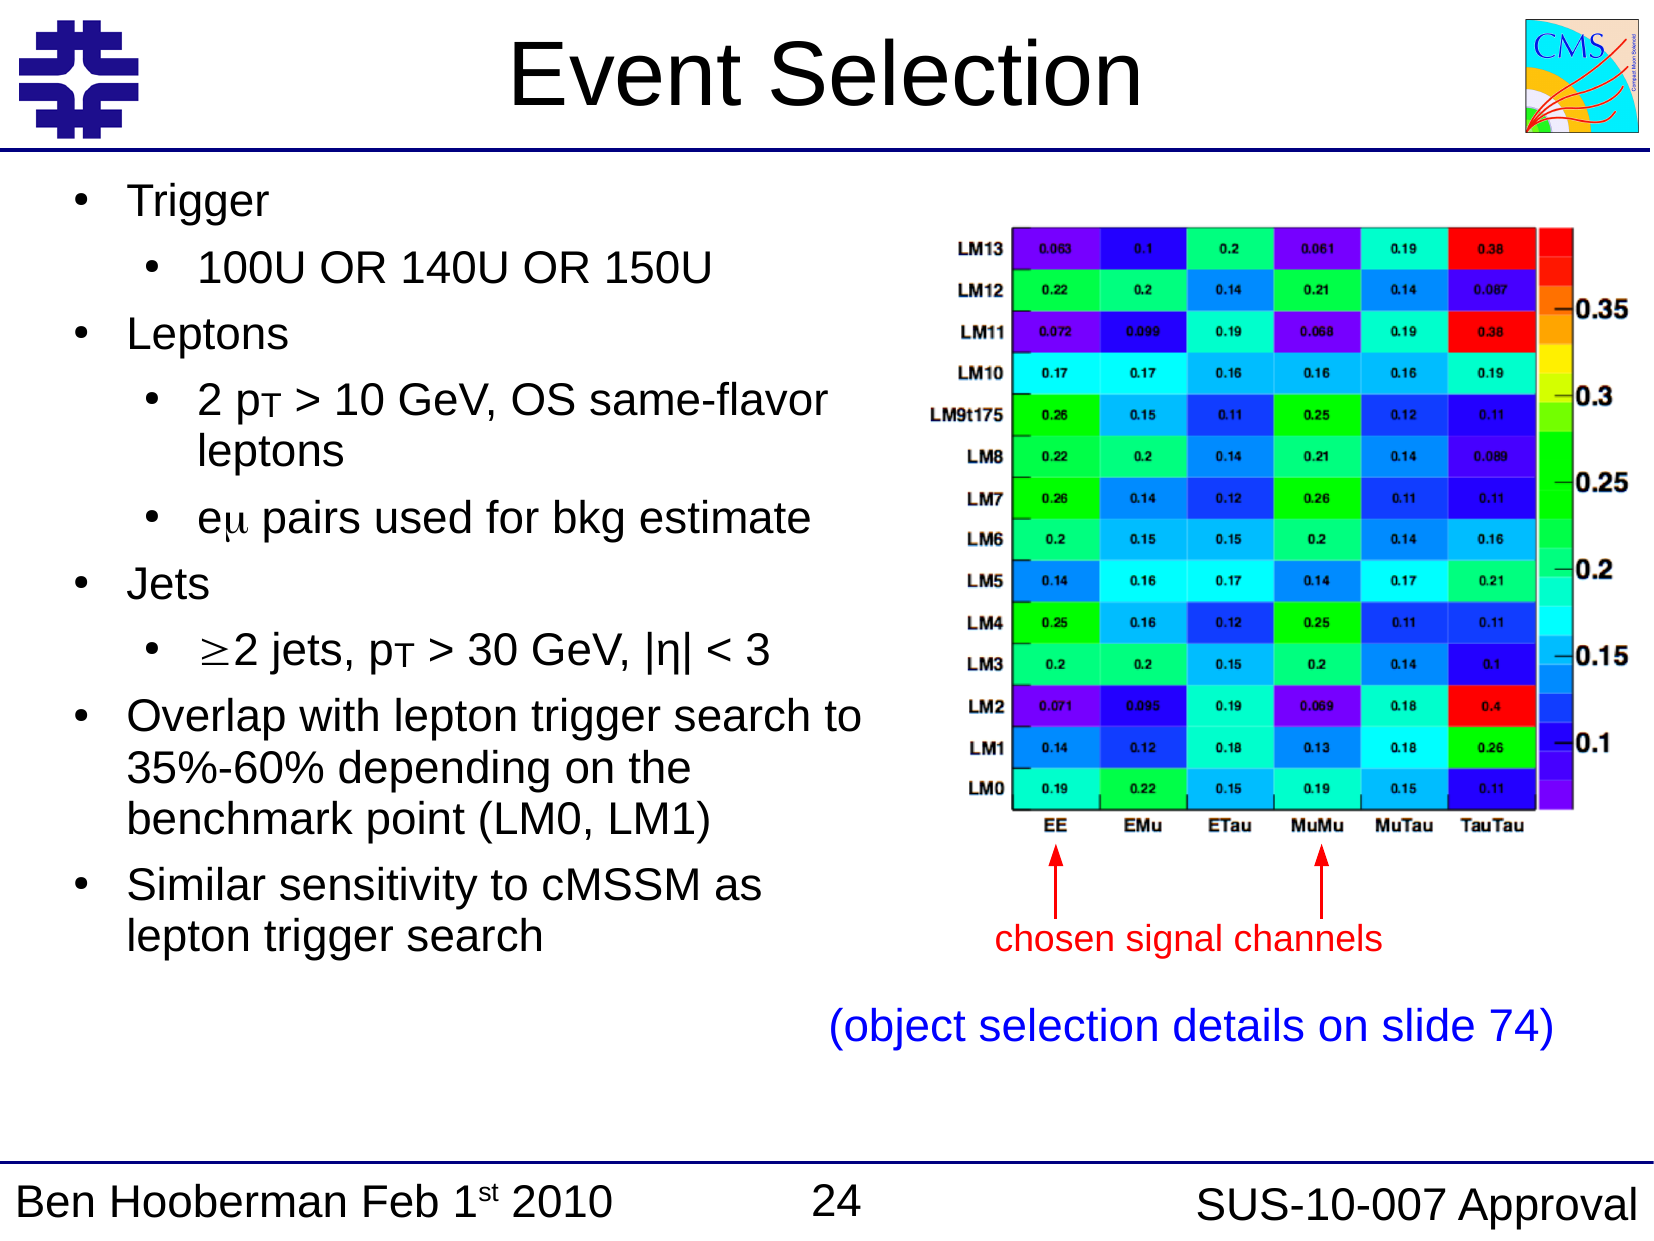

# Event Selection
Trigger
100U OR 140U OR 150U
Leptons
2 pT > 10 GeV, OS same-flavor leptons
em pairs used for bkg estimate
Jets
2 jets, pT > 30 GeV, |η| < 3
Overlap with lepton trigger search to 35%-60% depending on the benchmark point (LM0, LM1)
Similar sensitivity to cMSSM as lepton trigger search
chosen signal channels
(object selection details on slide 74)
24